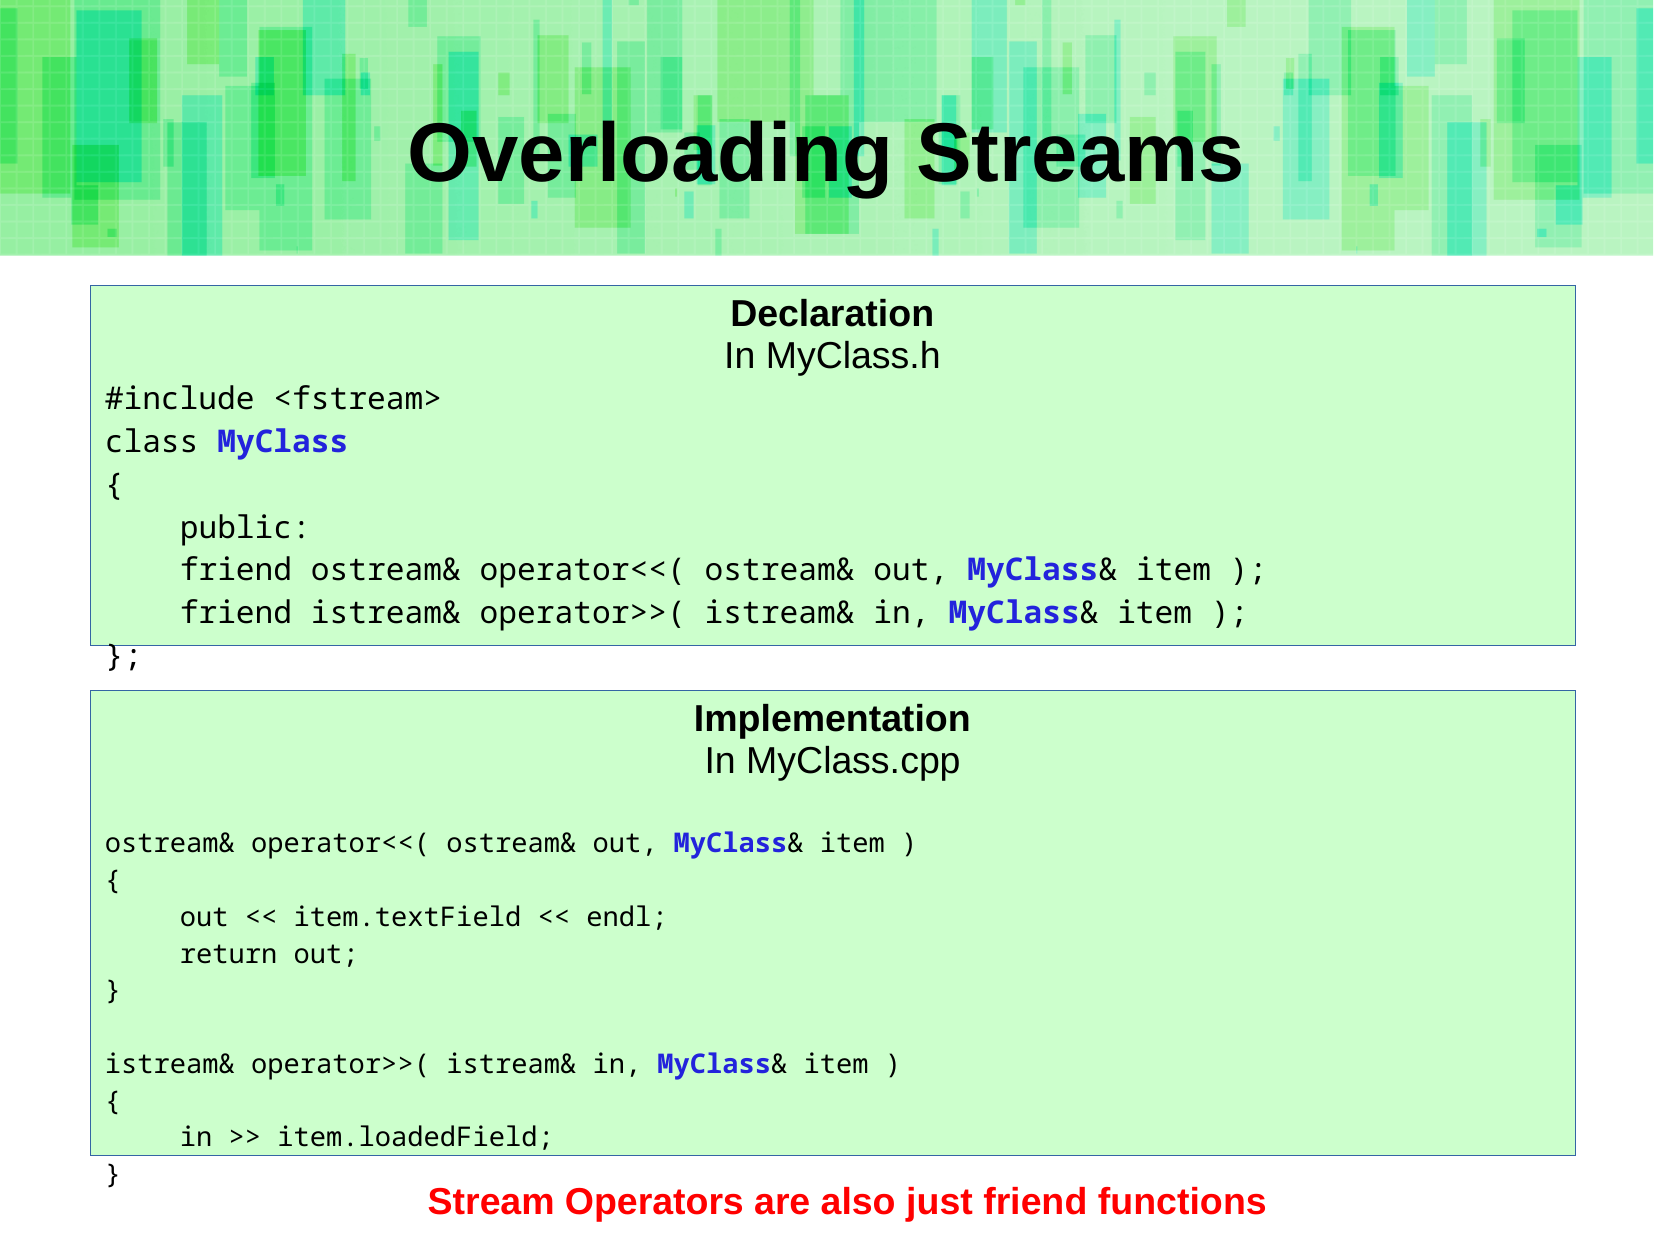

# Overloading Streams
Declaration
In MyClass.h
#include <fstream>
class MyClass
{
	public:
	friend ostream& operator<<( ostream& out, MyClass& item );
	friend istream& operator>>( istream& in, MyClass& item );
};
Implementation
In MyClass.cpp
ostream& operator<<( ostream& out, MyClass& item )
{
	out << item.textField << endl;
	return out;
}
istream& operator>>( istream& in, MyClass& item )
{
	in >> item.loadedField;
}
Stream Operators are also just friend functions